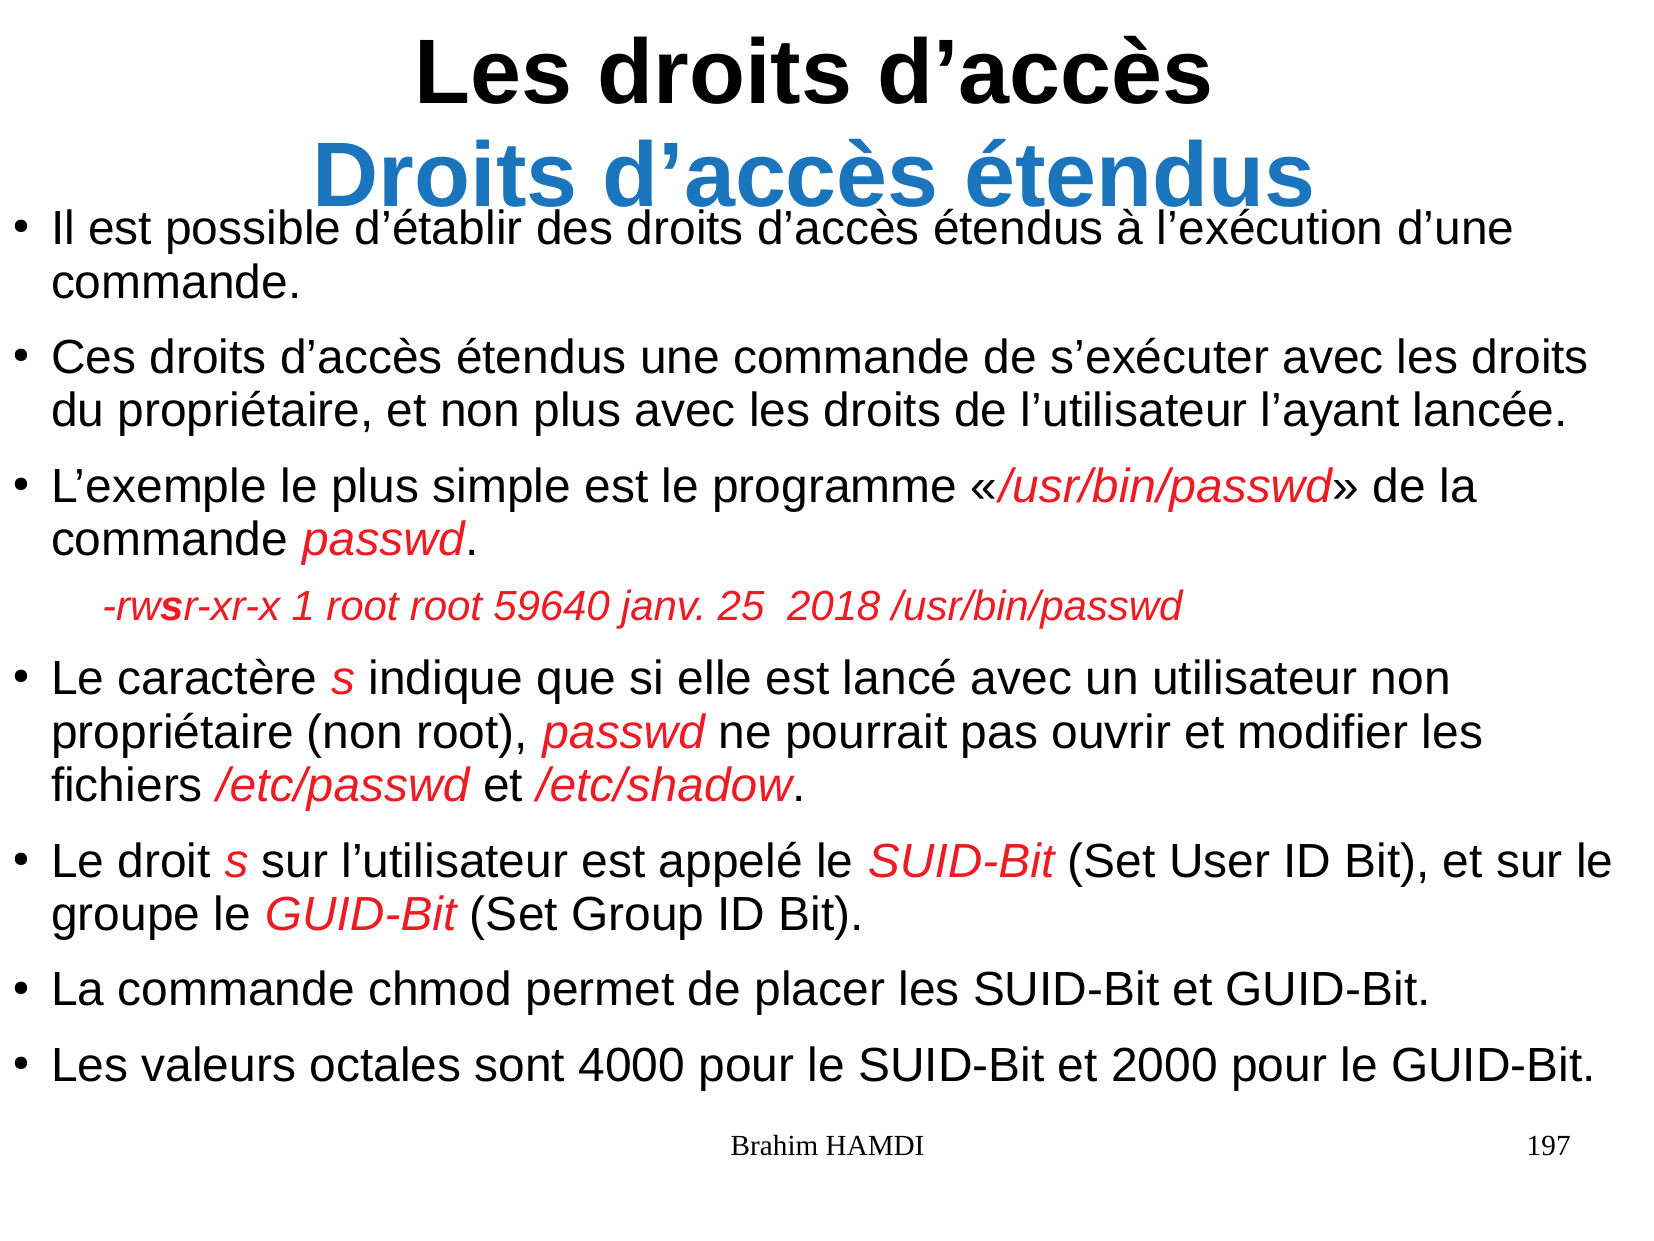

# Les droits d’accès Droits d’accès étendus
Il est possible d’établir des droits d’accès étendus à l’exécution d’une commande.
Ces droits d’accès étendus une commande de s’exécuter avec les droits du propriétaire, et non plus avec les droits de l’utilisateur l’ayant lancée.
L’exemple le plus simple est le programme «/usr/bin/passwd» de la commande passwd.
-rwsr-xr-x 1 root root 59640 janv. 25 2018 /usr/bin/passwd
Le caractère s indique que si elle est lancé avec un utilisateur non propriétaire (non root), passwd ne pourrait pas ouvrir et modifier les fichiers /etc/passwd et /etc/shadow.
Le droit s sur l’utilisateur est appelé le SUID-Bit (Set User ID Bit), et sur le groupe le GUID-Bit (Set Group ID Bit).
La commande chmod permet de placer les SUID-Bit et GUID-Bit.
Les valeurs octales sont 4000 pour le SUID-Bit et 2000 pour le GUID-Bit.
Brahim HAMDI
197